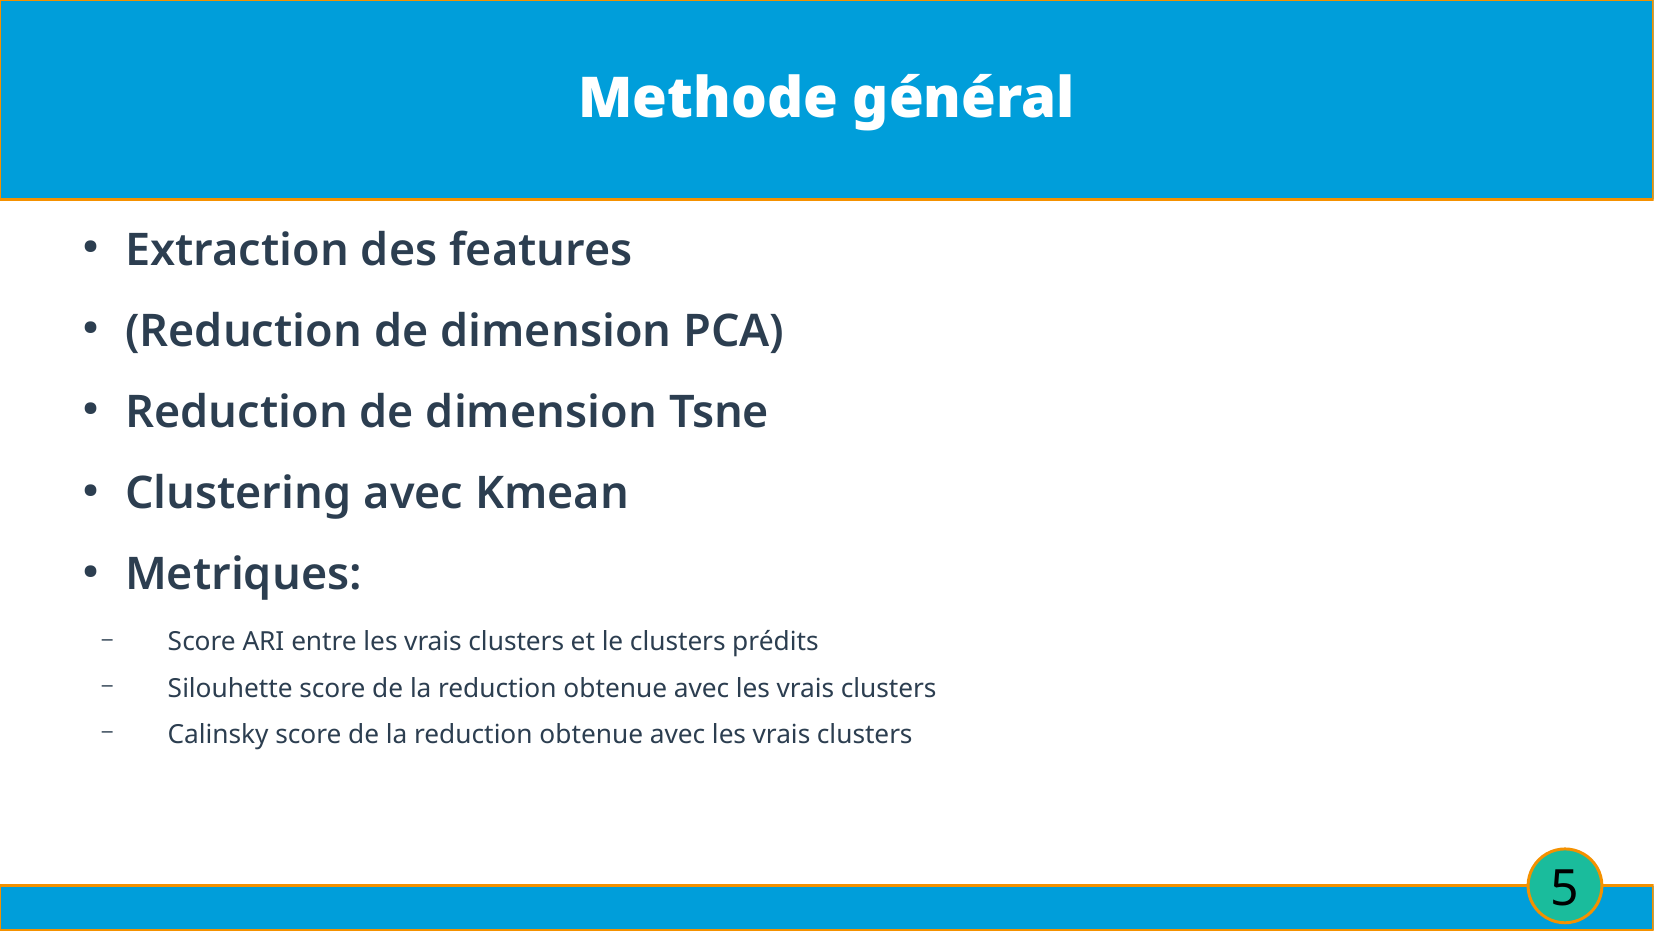

# Methode général
Extraction des features
(Reduction de dimension PCA)
Reduction de dimension Tsne
Clustering avec Kmean
Metriques:
Score ARI entre les vrais clusters et le clusters prédits
Silouhette score de la reduction obtenue avec les vrais clusters
Calinsky score de la reduction obtenue avec les vrais clusters